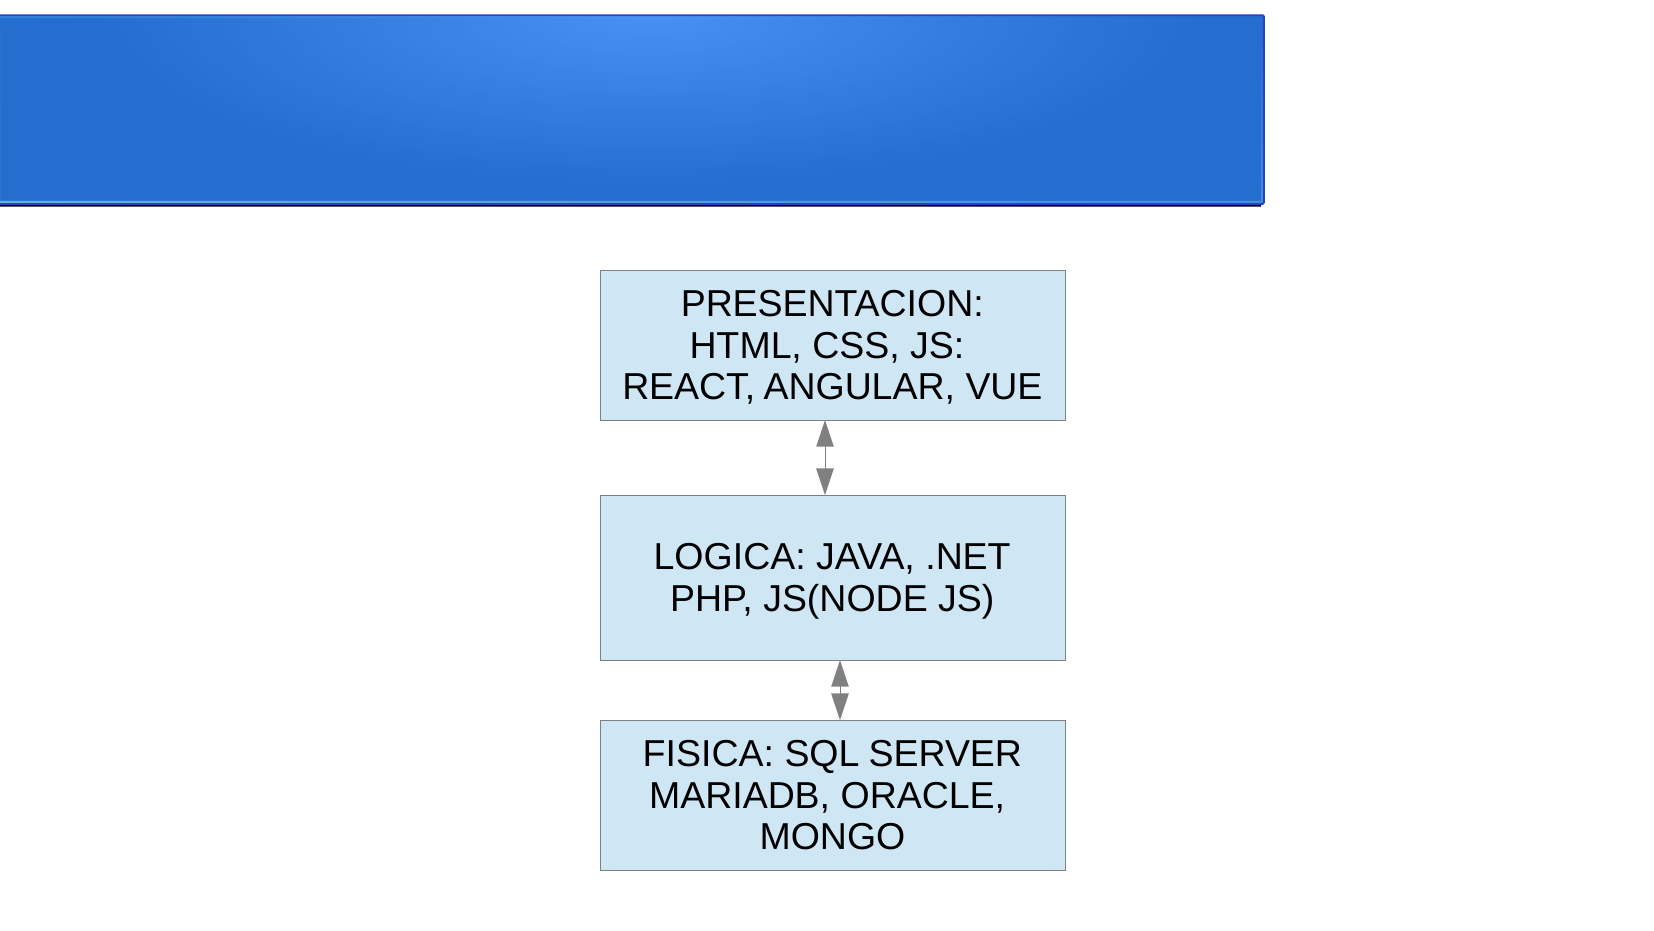

#
PRESENTACION:
HTML, CSS, JS:
REACT, ANGULAR, VUE
LOGICA: JAVA, .NET
PHP, JS(NODE JS)
FISICA: SQL SERVER
MARIADB, ORACLE,
MONGO